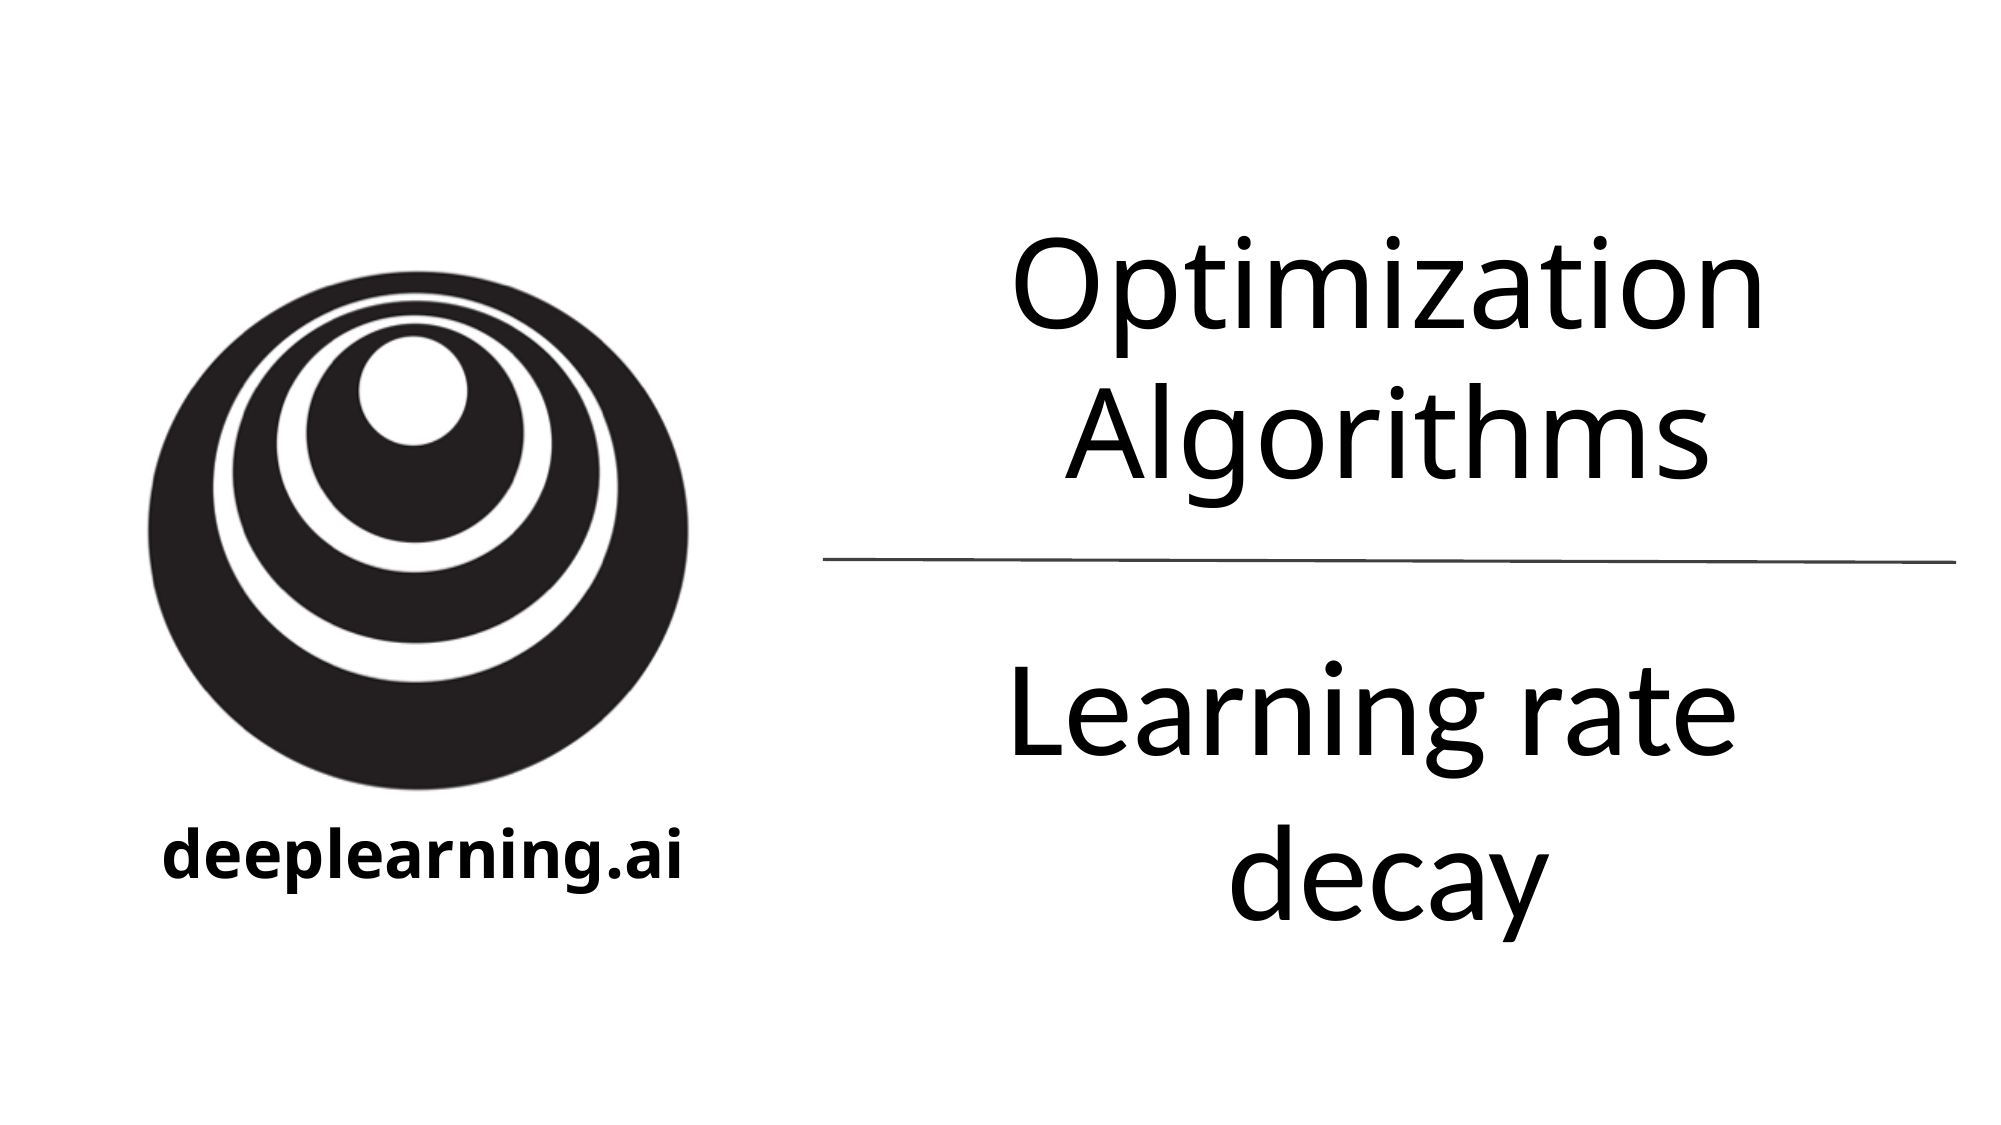

# Optimization Algorithms
deeplearning.ai
Learning rate
decay